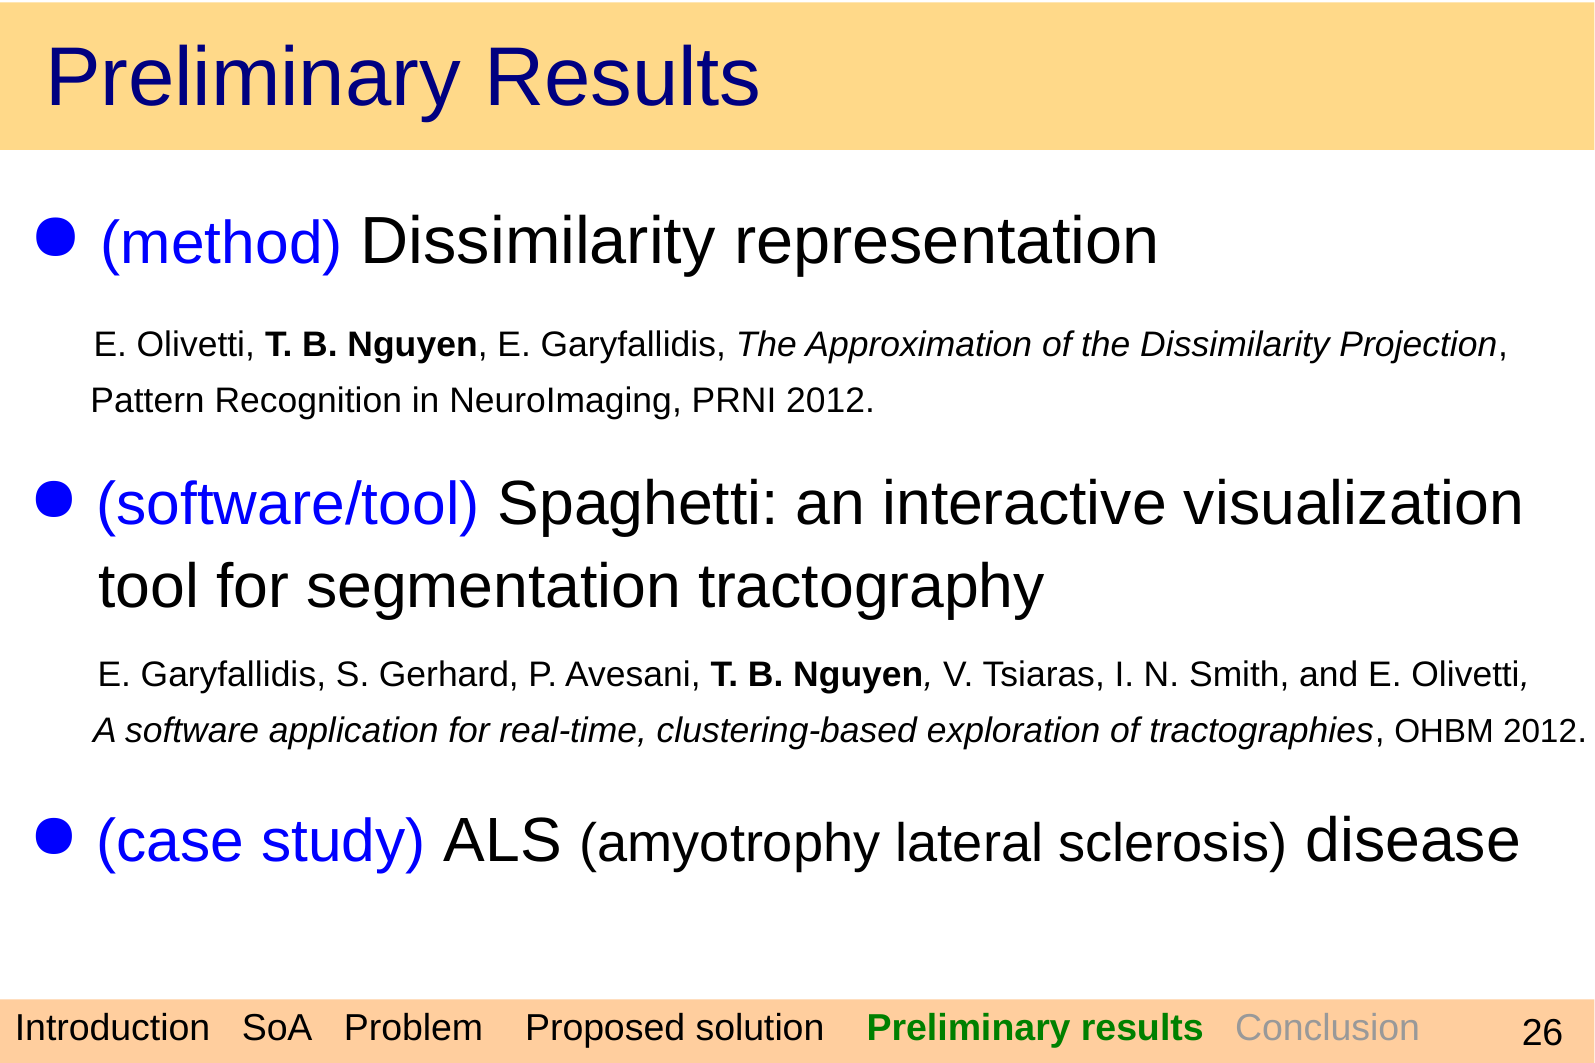

# Preliminary Results
 (method) Dissimilarity representation
 (software/tool) Spaghetti: an interactive visualization
 tool for segmentation tractography
 (case study) ALS (amyotrophy lateral sclerosis) disease
E. Olivetti, T. B. Nguyen, E. Garyfallidis, The Approximation of the Dissimilarity Projection,
 Pattern Recognition in NeuroImaging, PRNI 2012.
E. Garyfallidis, S. Gerhard, P. Avesani, T. B. Nguyen, V. Tsiaras, I. N. Smith, and E. Olivetti,
 A software application for real-time, clustering-based exploration of tractographies, OHBM 2012.
Introduction SoA Problem Proposed solution Preliminary results Conclusion